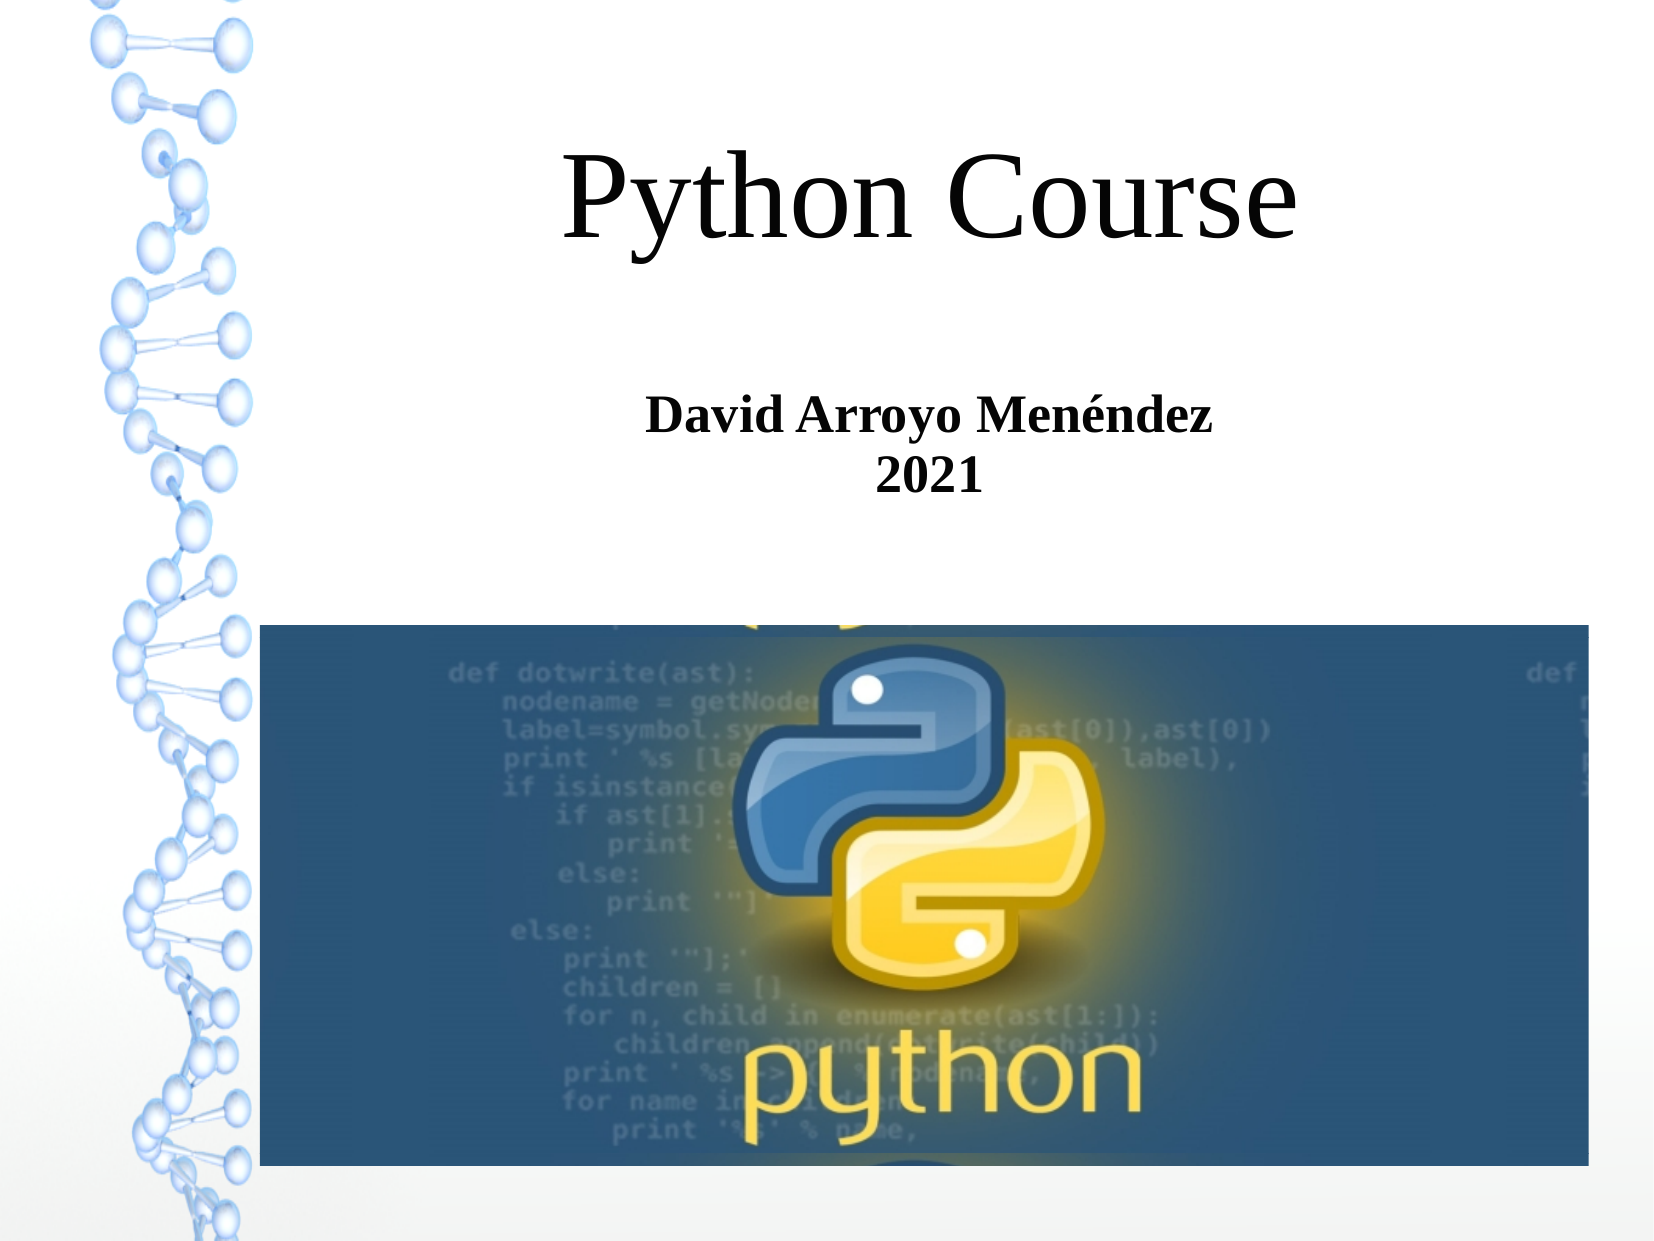

# Python Course David Arroyo Menéndez 2021